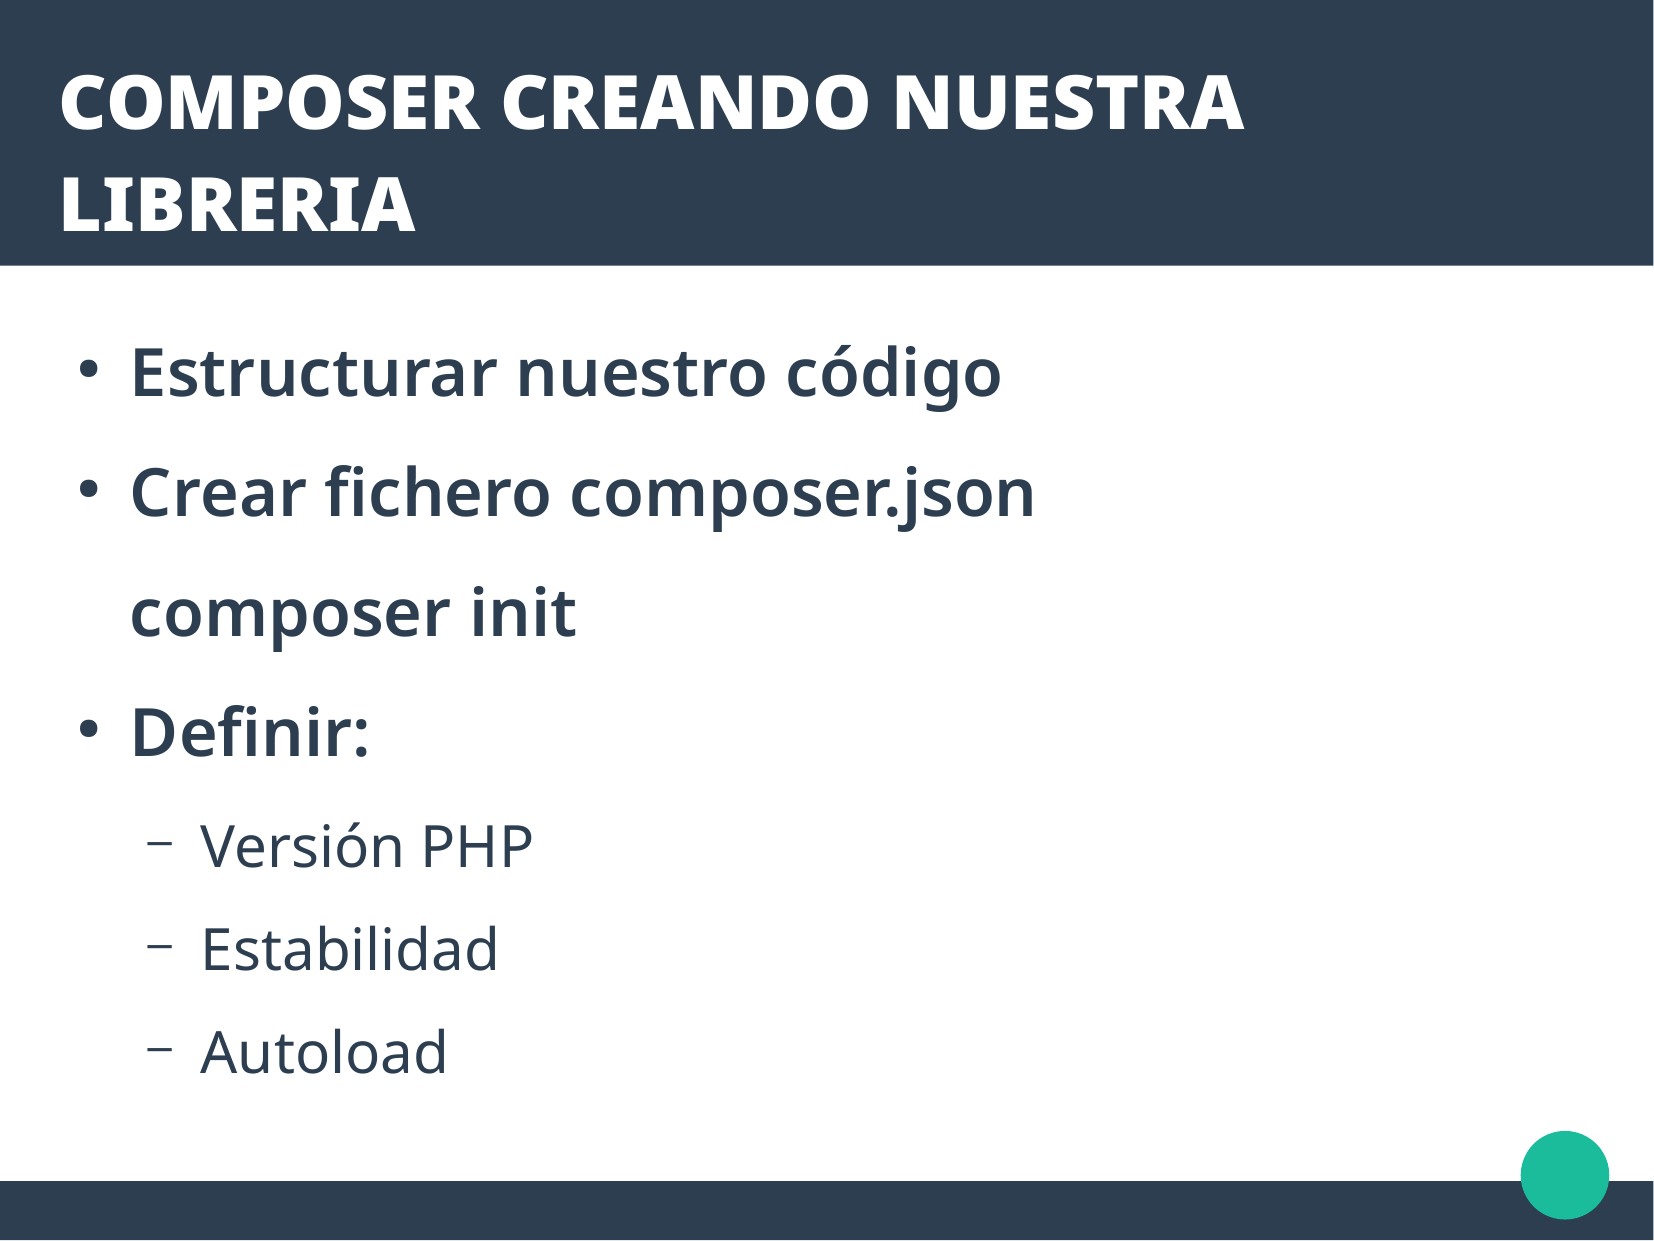

# COMPOSER CREANDO NUESTRA LIBRERIA
Estructurar nuestro código
Crear fichero composer.json
composer init
Definir:
Versión PHP
Estabilidad
Autoload